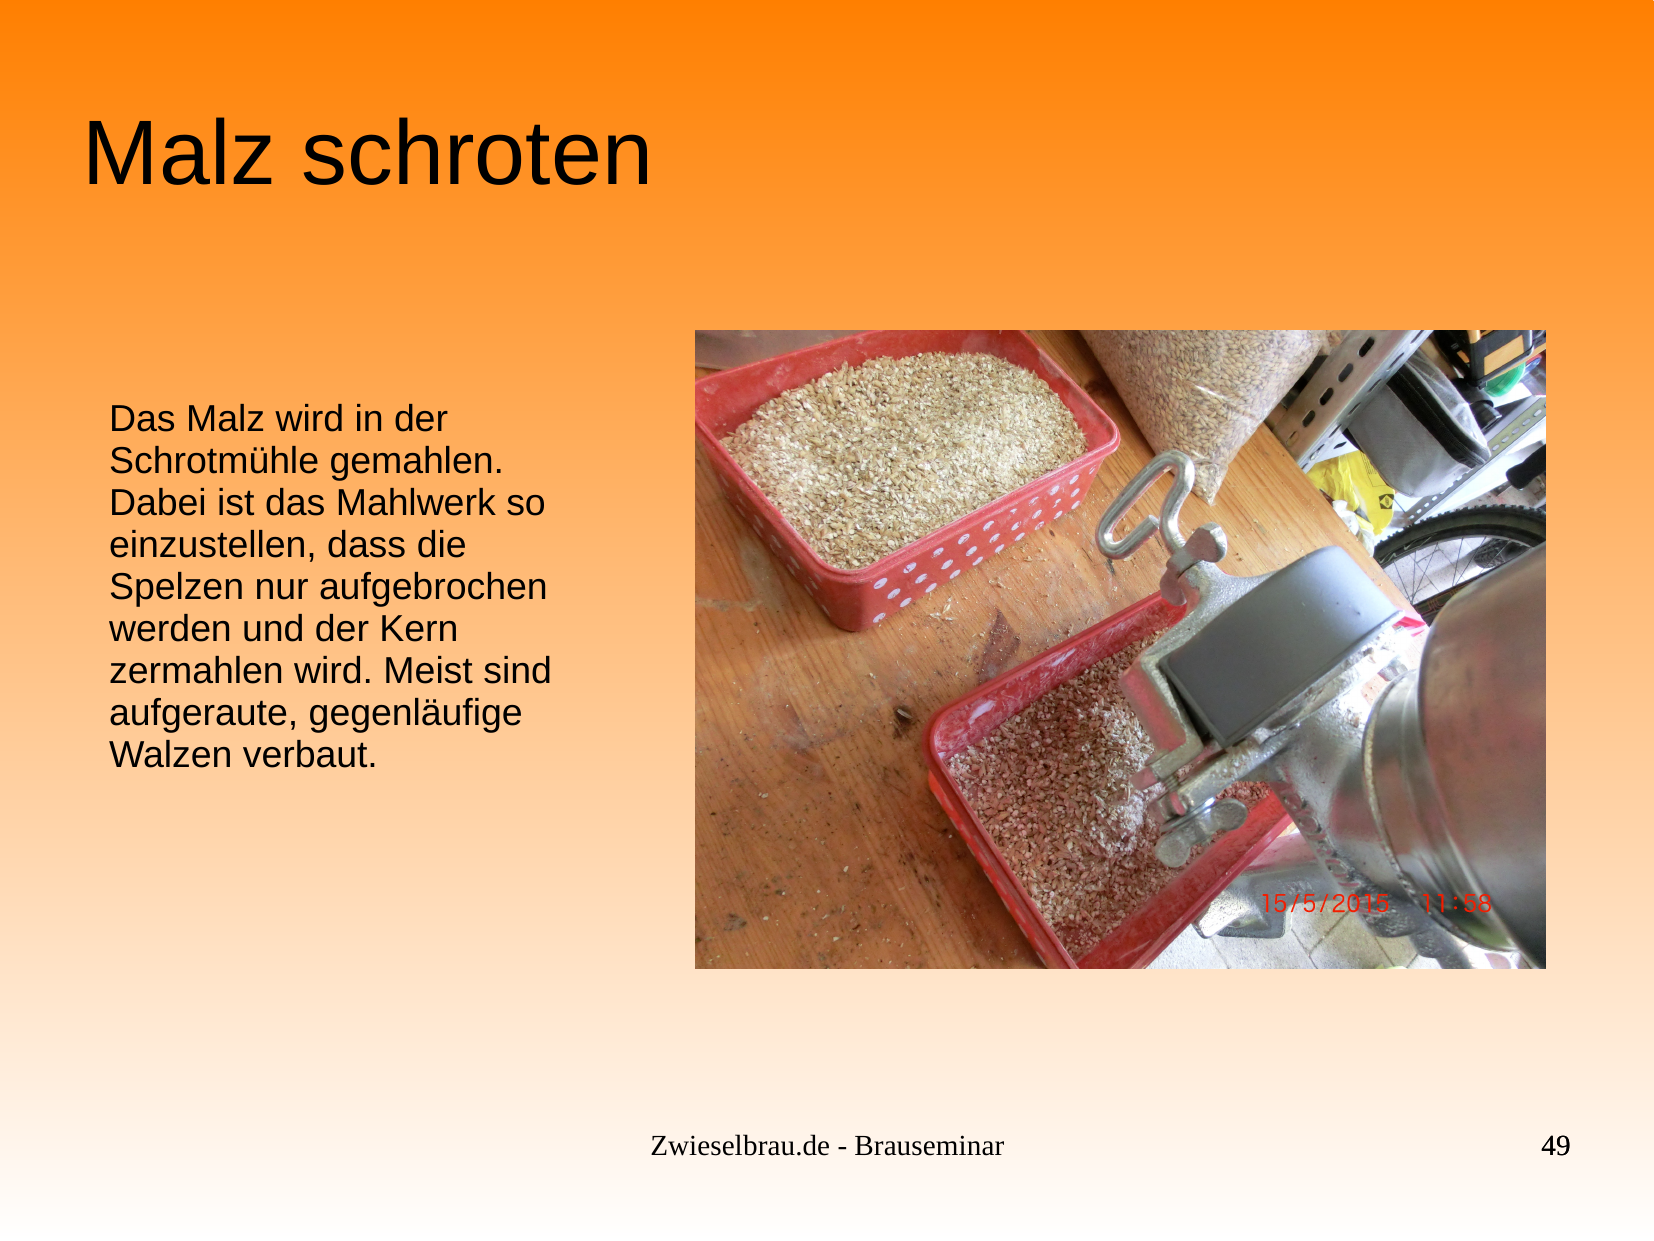

# Malz schroten
Das Malz wird in der Schrotmühle gemahlen. Dabei ist das Mahlwerk so einzustellen, dass die Spelzen nur aufgebrochen werden und der Kern zermahlen wird. Meist sind aufgeraute, gegenläufige Walzen verbaut.
Zwieselbrau.de - Brauseminar
49